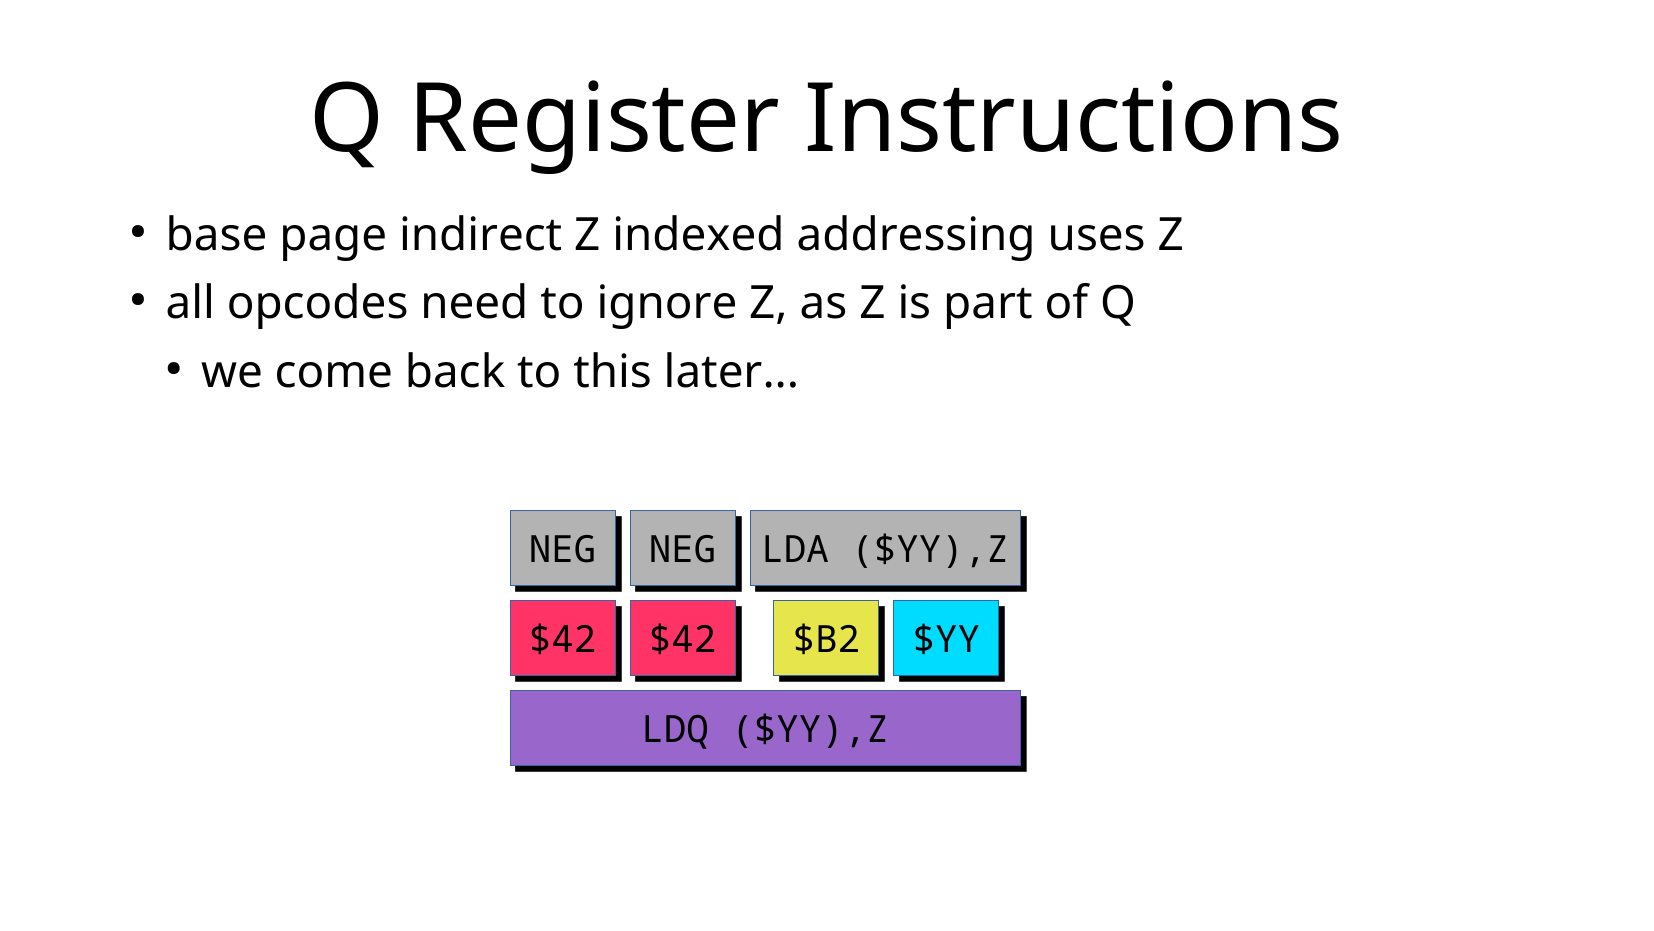

# Q Register Instructions
base page indirect Z indexed addressing uses Z
all opcodes need to ignore Z, as Z is part of Q
we come back to this later...
NEG
NEG
LDA ($YY),Z
$42
$42
$B2
$YY
LDQ ($YY),Z